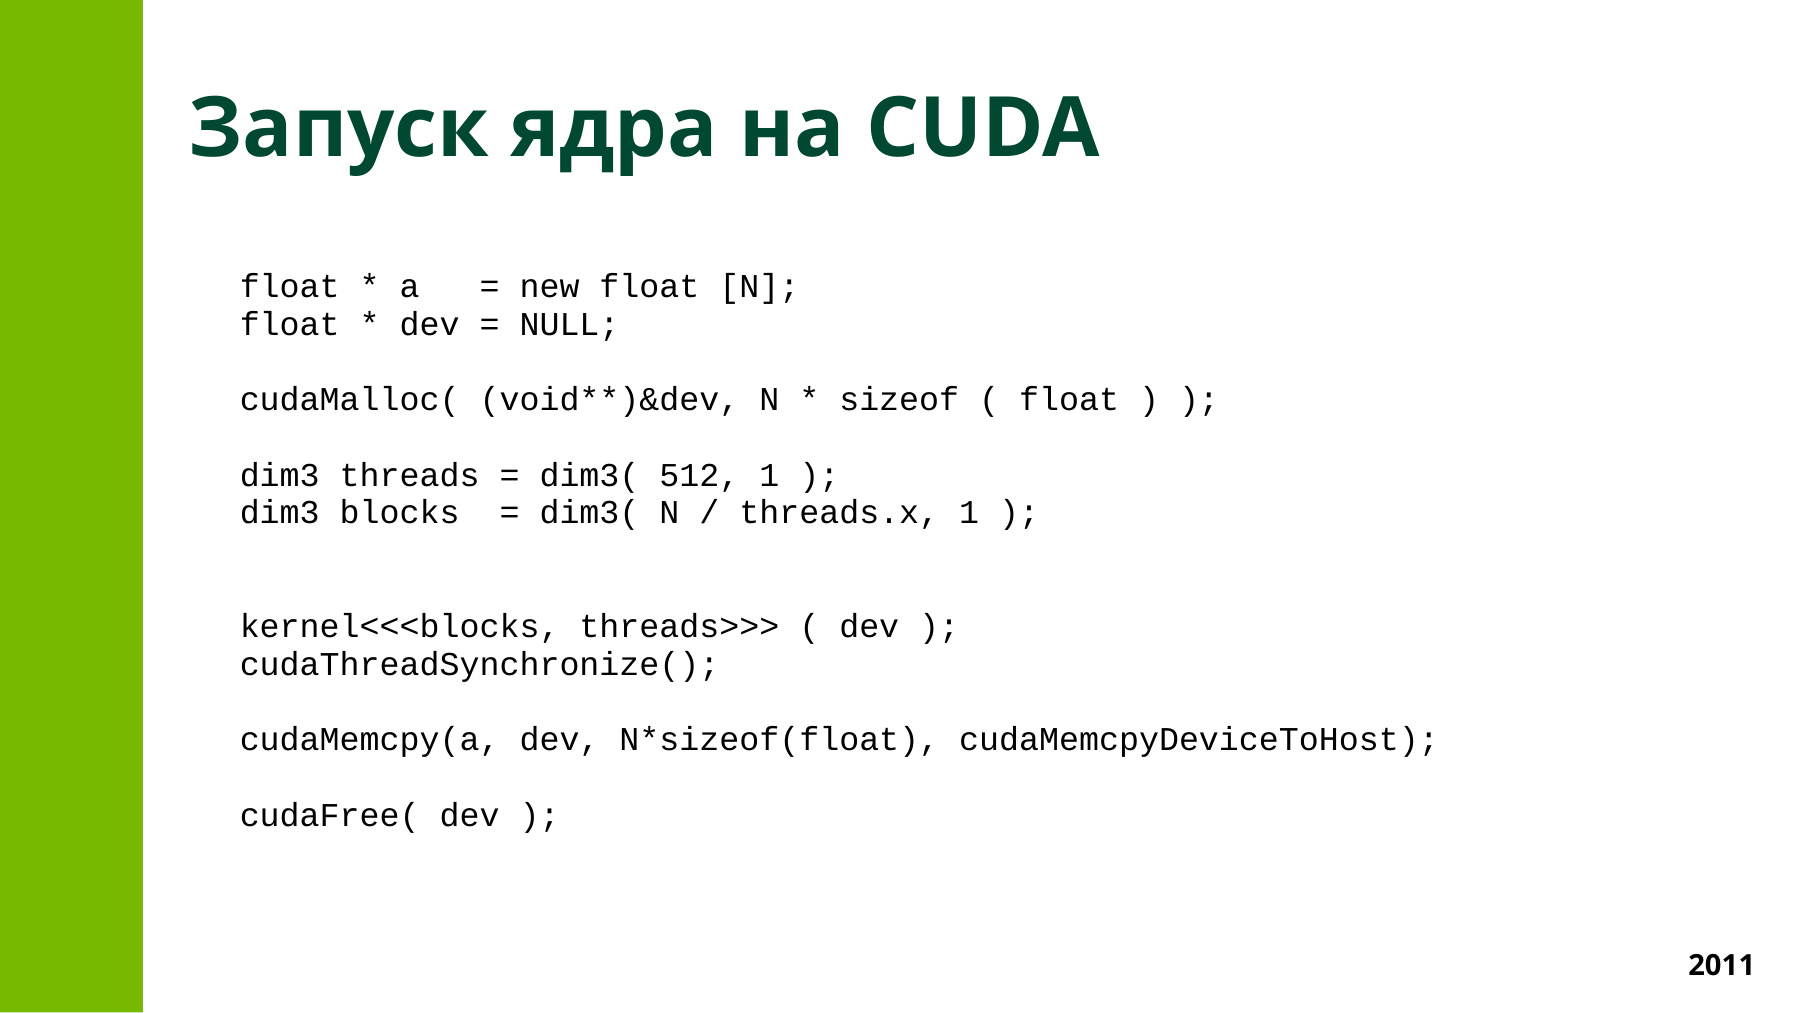

# Запуск ядра на CUDA
float * a = new float [N];
float * dev = NULL;
cudaMalloc( (void**)&dev, N * sizeof ( float ) );
dim3 threads = dim3( 512, 1 );
dim3 blocks = dim3( N / threads.x, 1 );
kernel<<<blocks, threads>>> ( dev );
cudaThreadSynchronize();
cudaMemcpy(a, dev, N*sizeof(float), cudaMemcpyDeviceToHost);
cudaFree( dev );